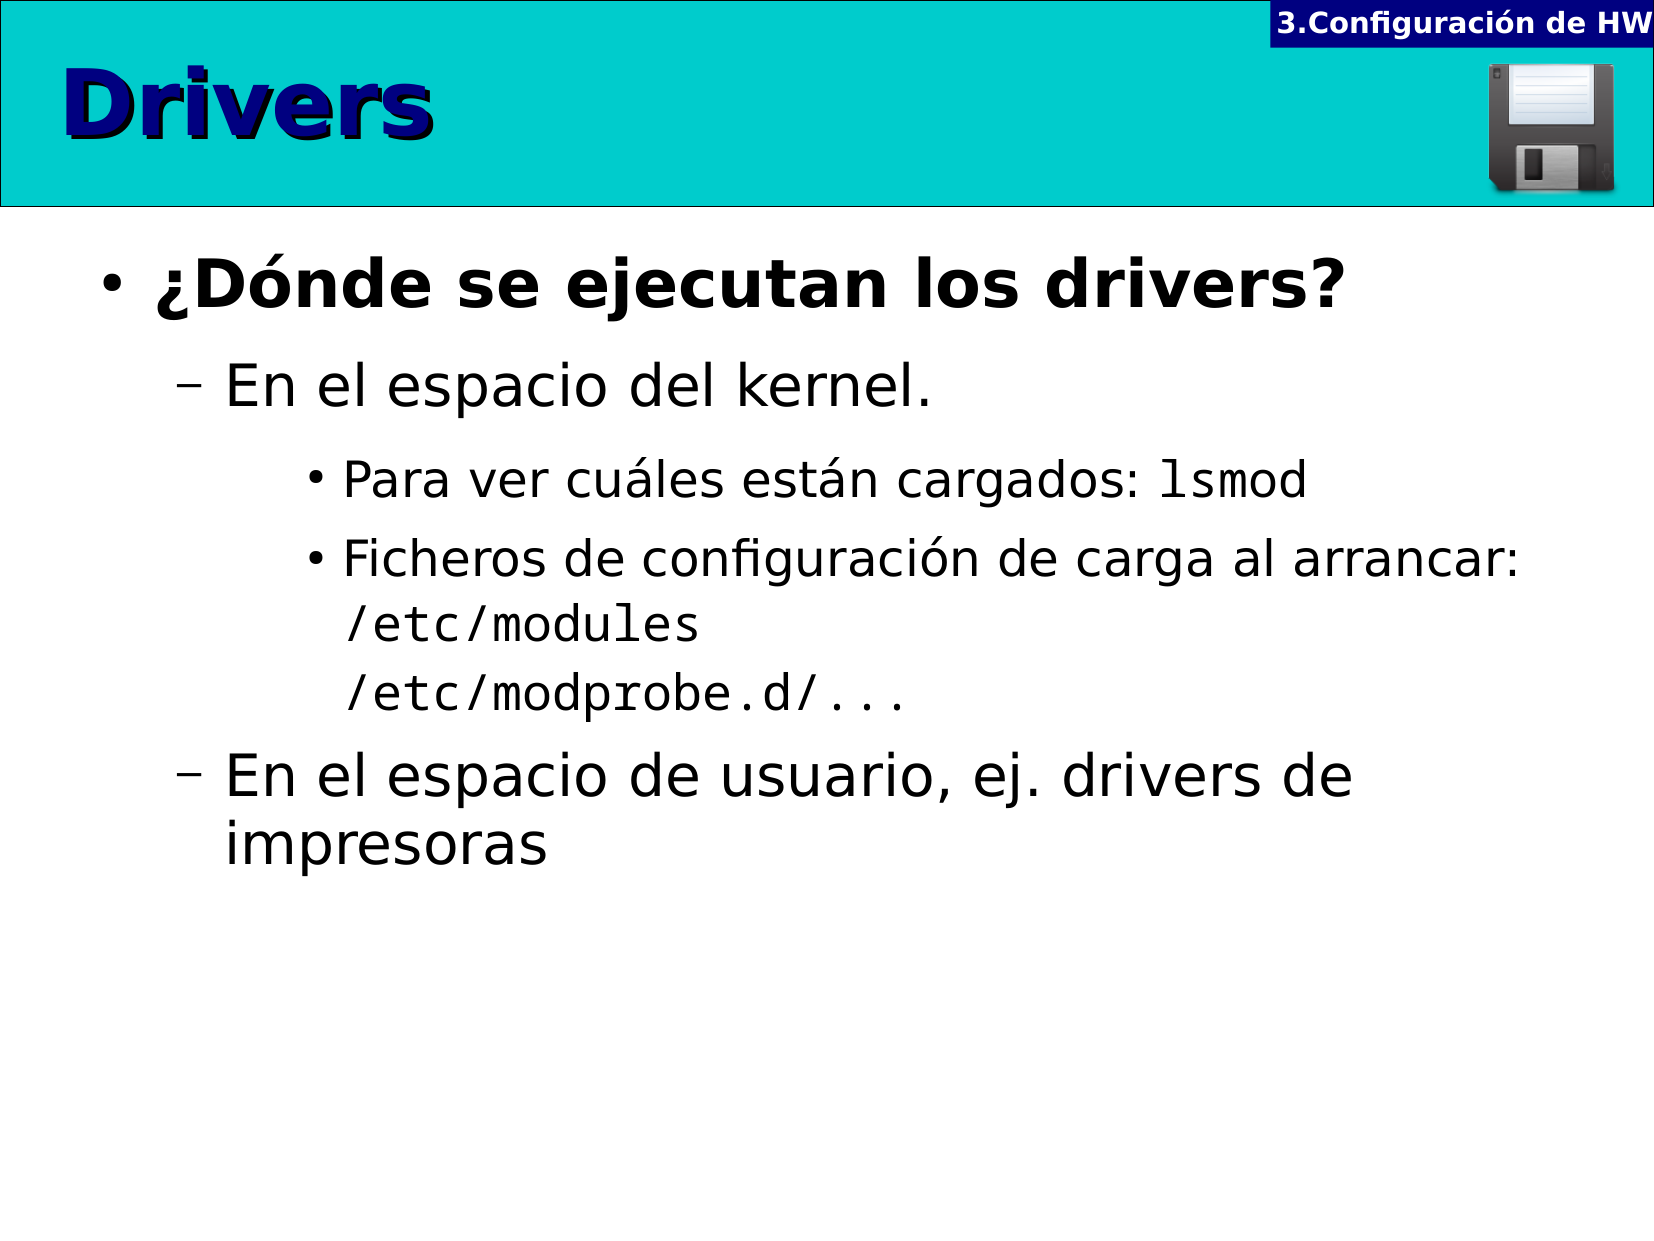

3.Configuración de HW
# Drivers
¿Dónde se ejecutan los drivers?
En el espacio del kernel.
Para ver cuáles están cargados: lsmod
Ficheros de configuración de carga al arrancar:
/etc/modules
/etc/modprobe.d/...
En el espacio de usuario, ej. drivers de impresoras